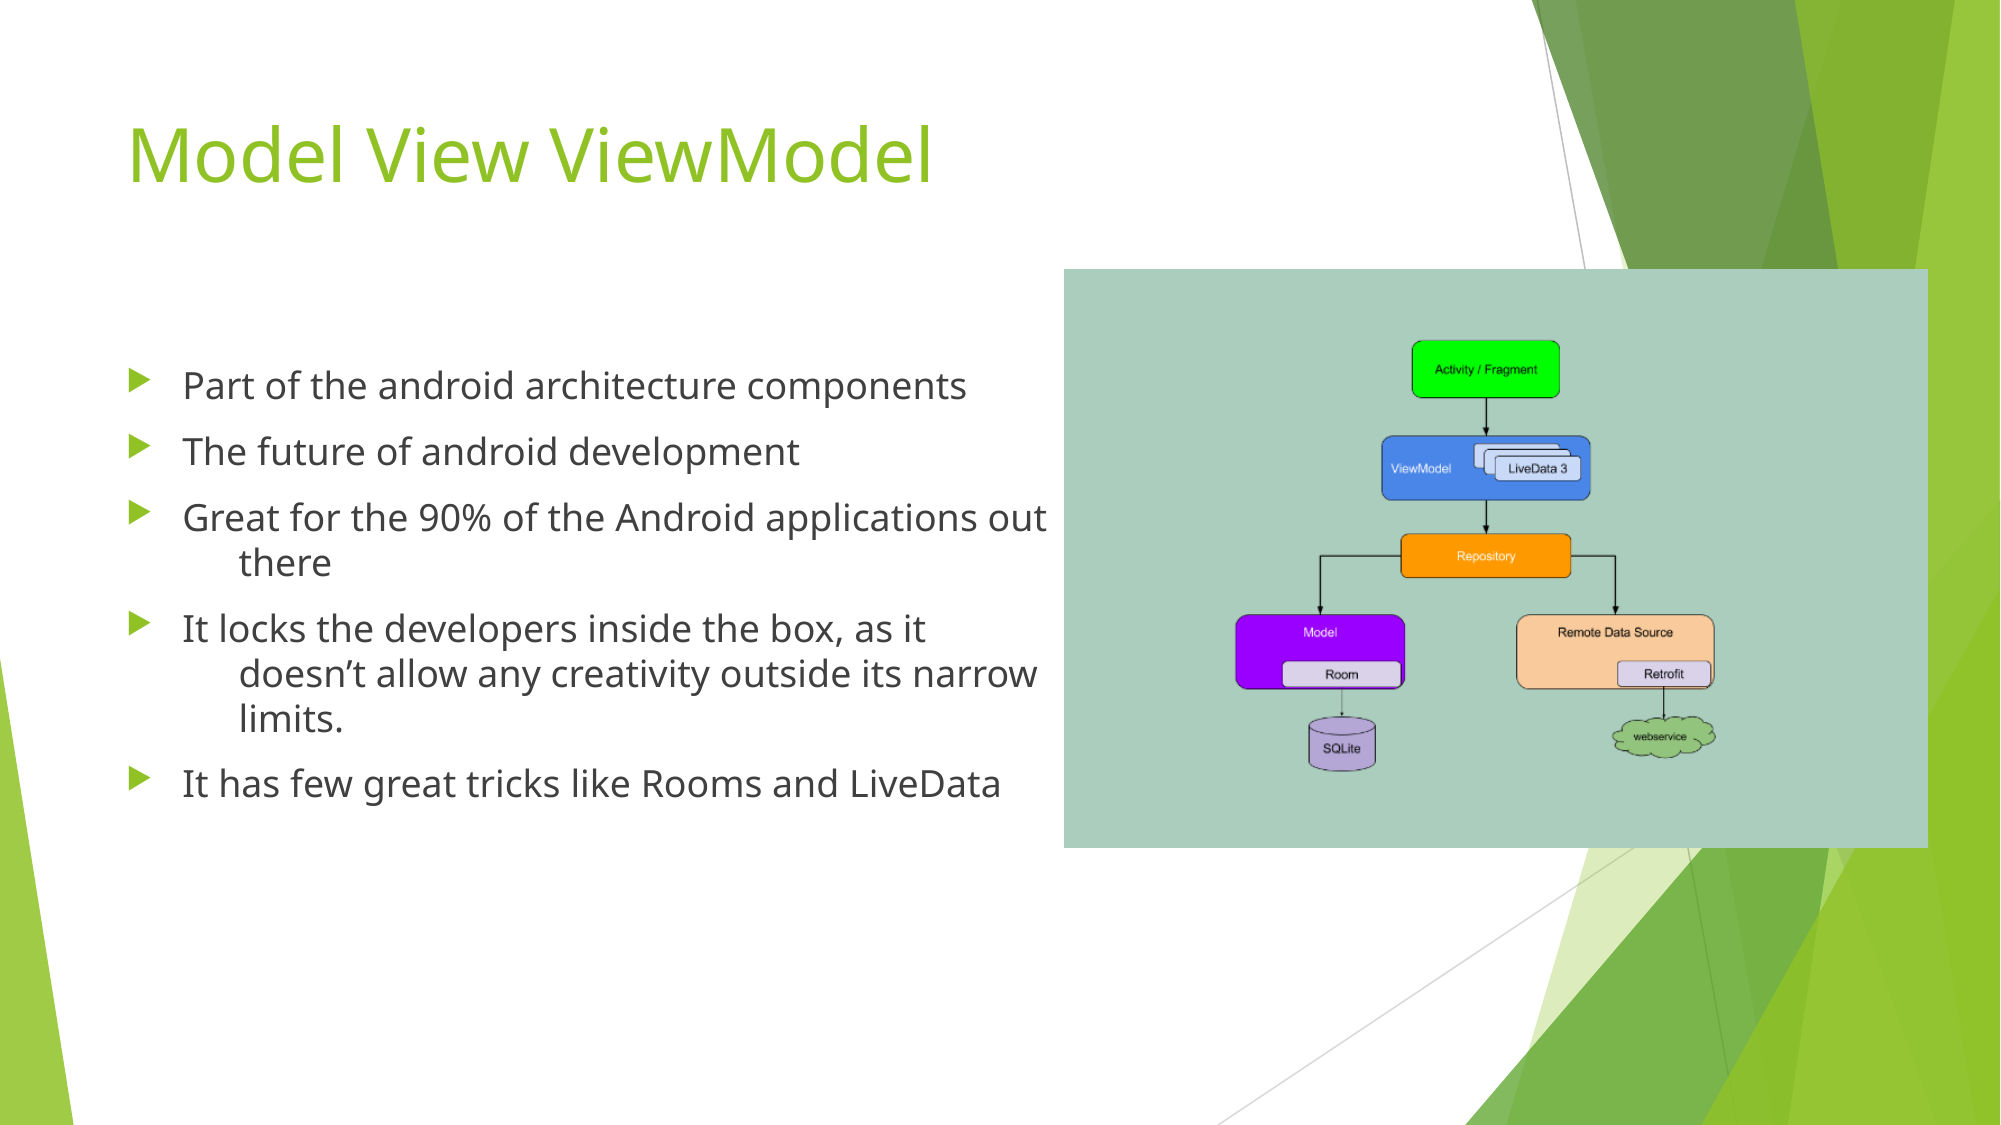

# Model View ViewModel
Part of the android architecture components
The future of android development
Great for the 90% of the Android applications out there
It locks the developers inside the box, as it doesn’t allow any creativity outside its narrow limits.
It has few great tricks like Rooms and LiveData